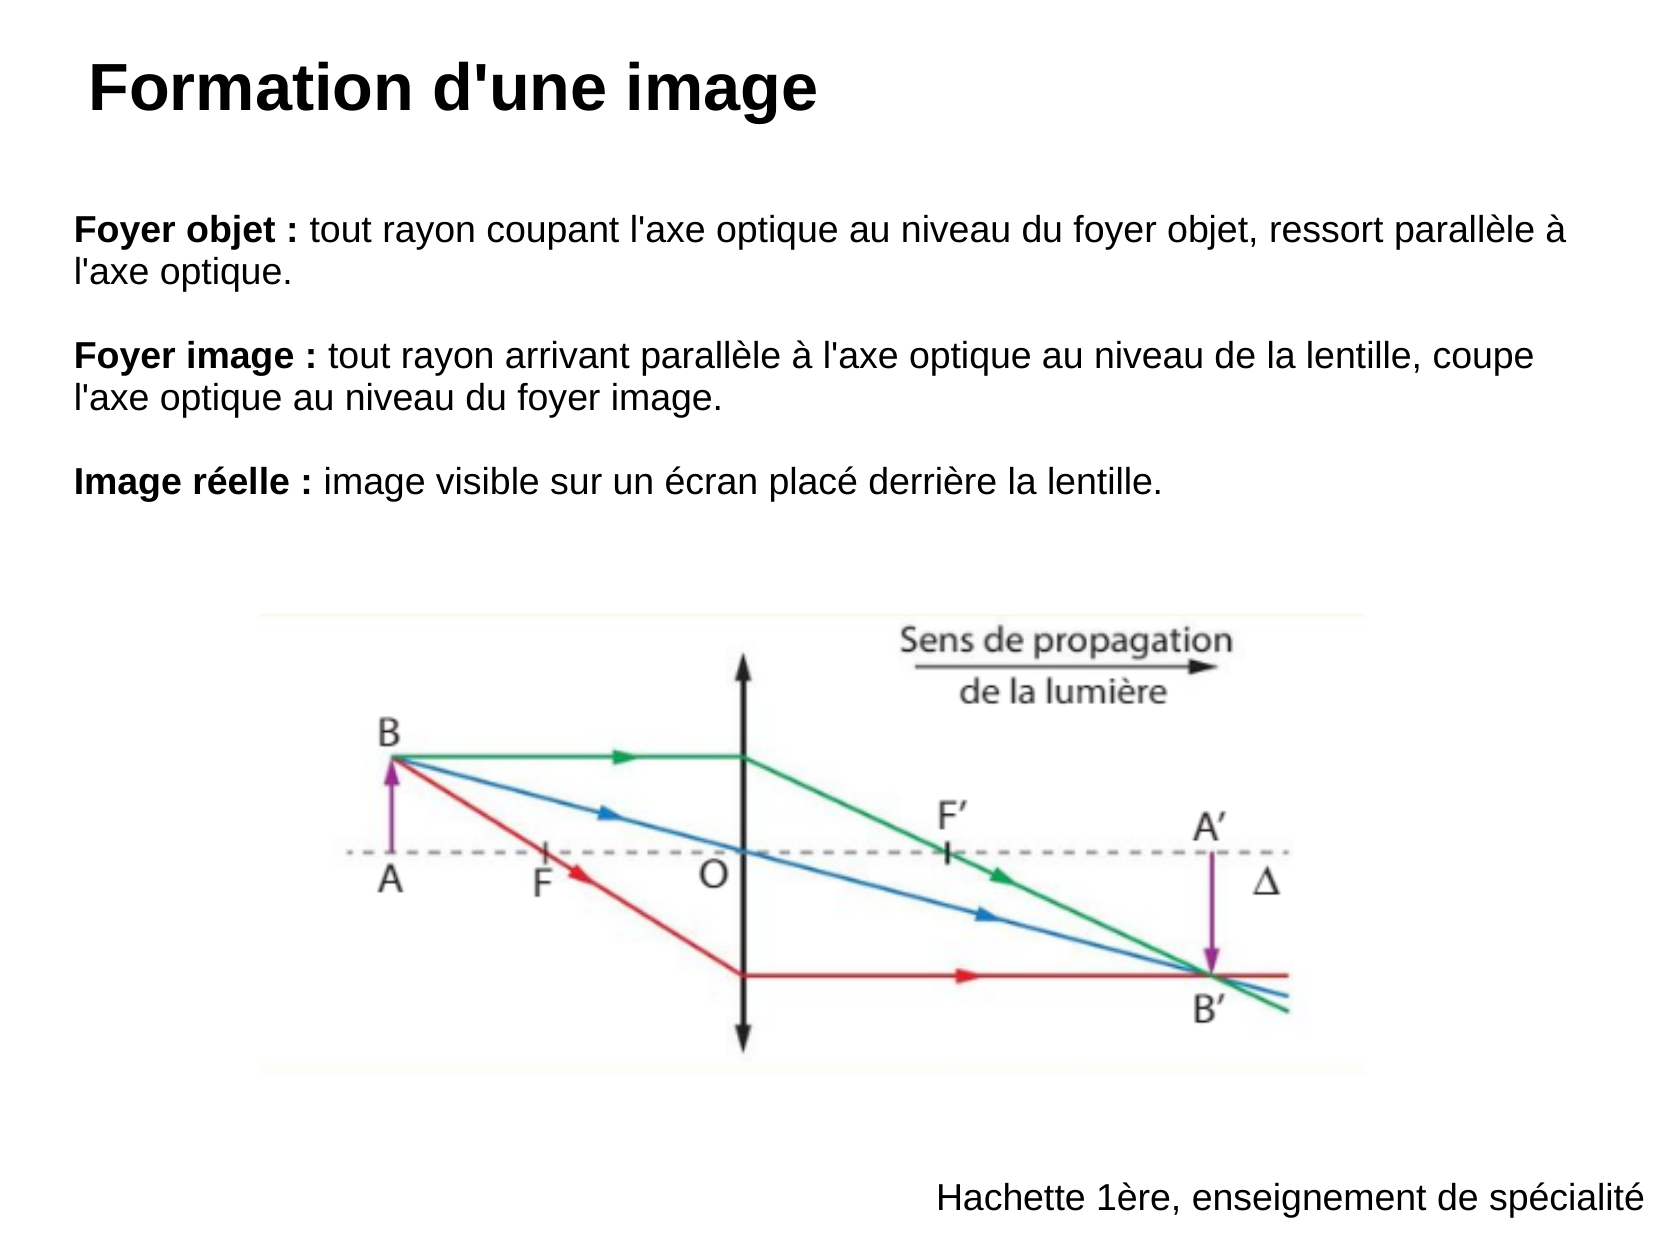

Formation d'une image
Foyer objet : tout rayon coupant l'axe optique au niveau du foyer objet, ressort parallèle à l'axe optique.
Foyer image : tout rayon arrivant parallèle à l'axe optique au niveau de la lentille, coupe l'axe optique au niveau du foyer image.
Image réelle : image visible sur un écran placé derrière la lentille.
Hachette 1ère, enseignement de spécialité